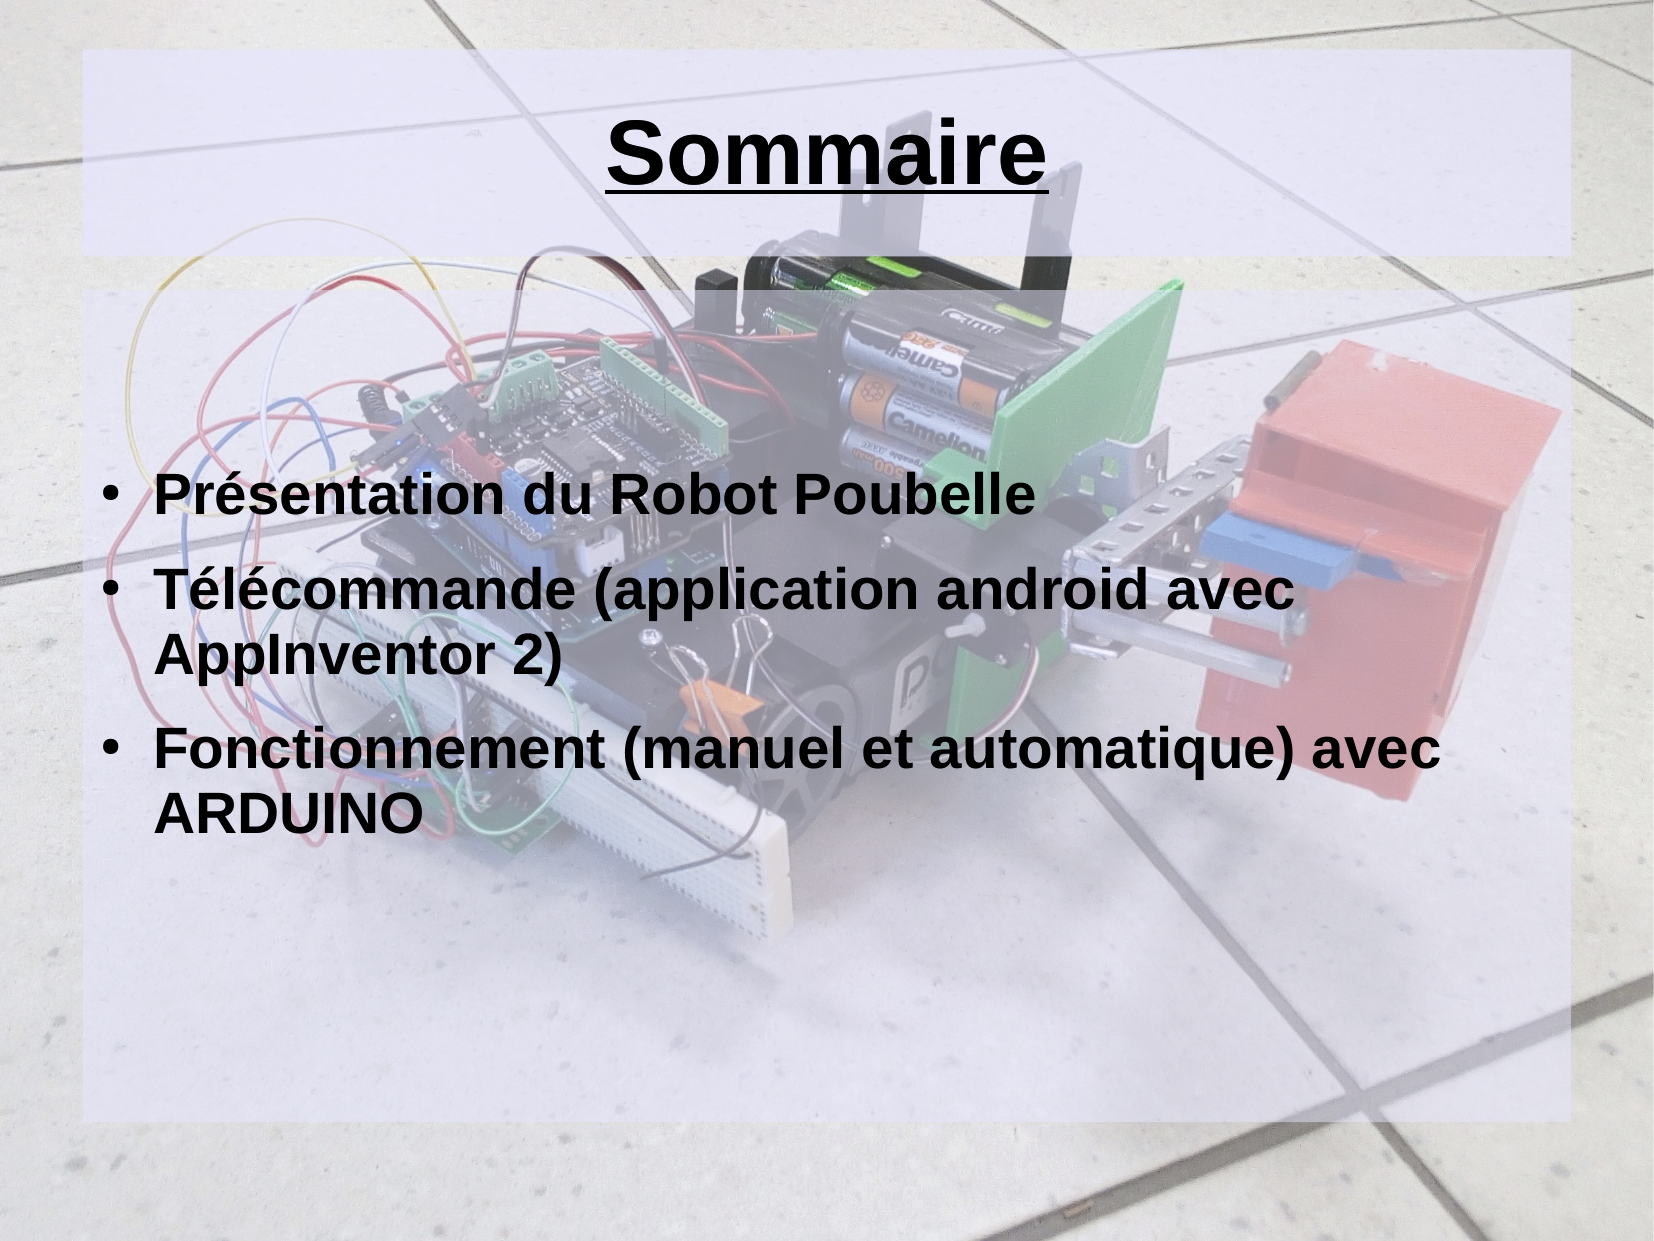

# Sommaire
Sommaire
Présentation du Robot Poubelle
Télécommande (application android avec AppInventor 2)
Fonctionnement (manuel et automatique) avec ARDUINO